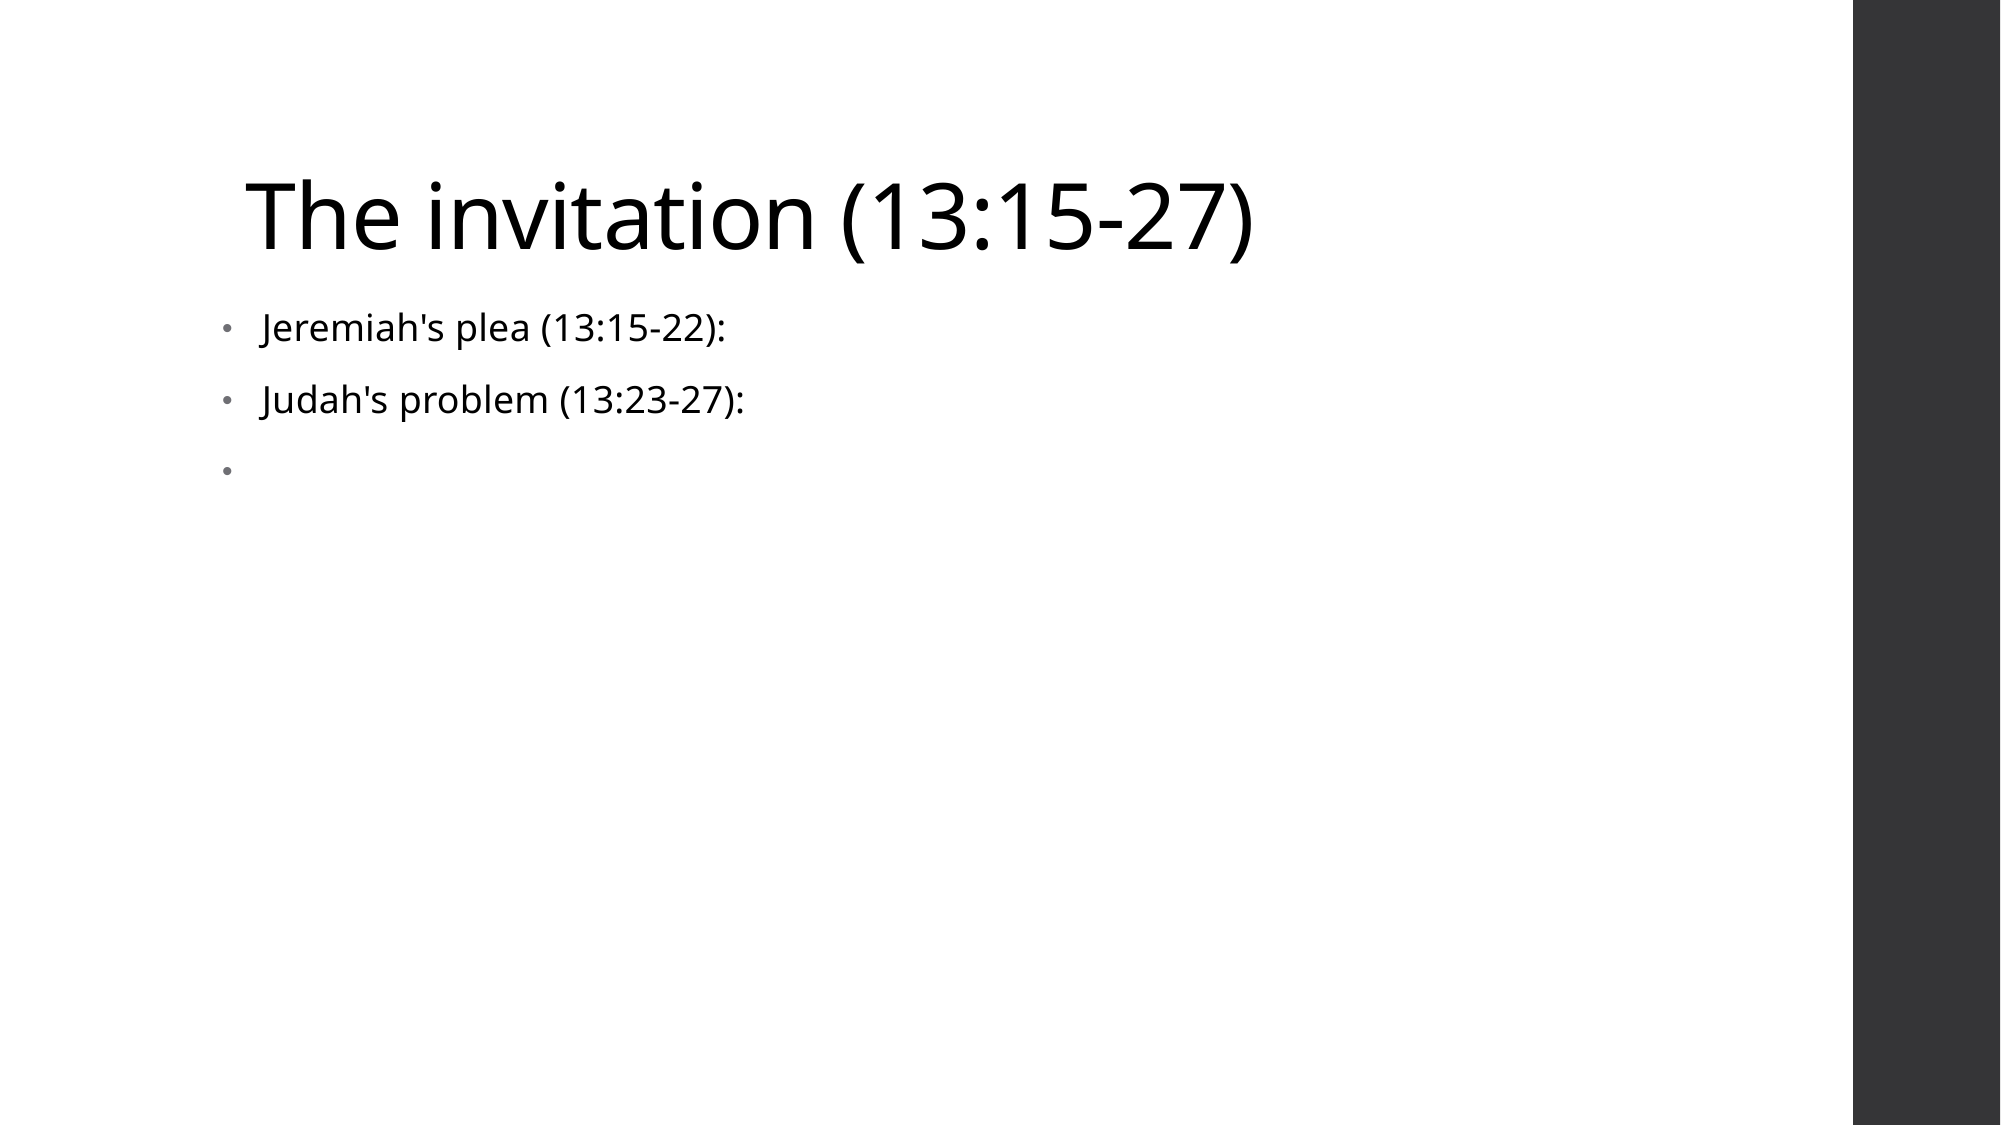

# The invitation (13:15-27)
 Jeremiah's plea (13:15-22):
 Judah's problem (13:23-27):